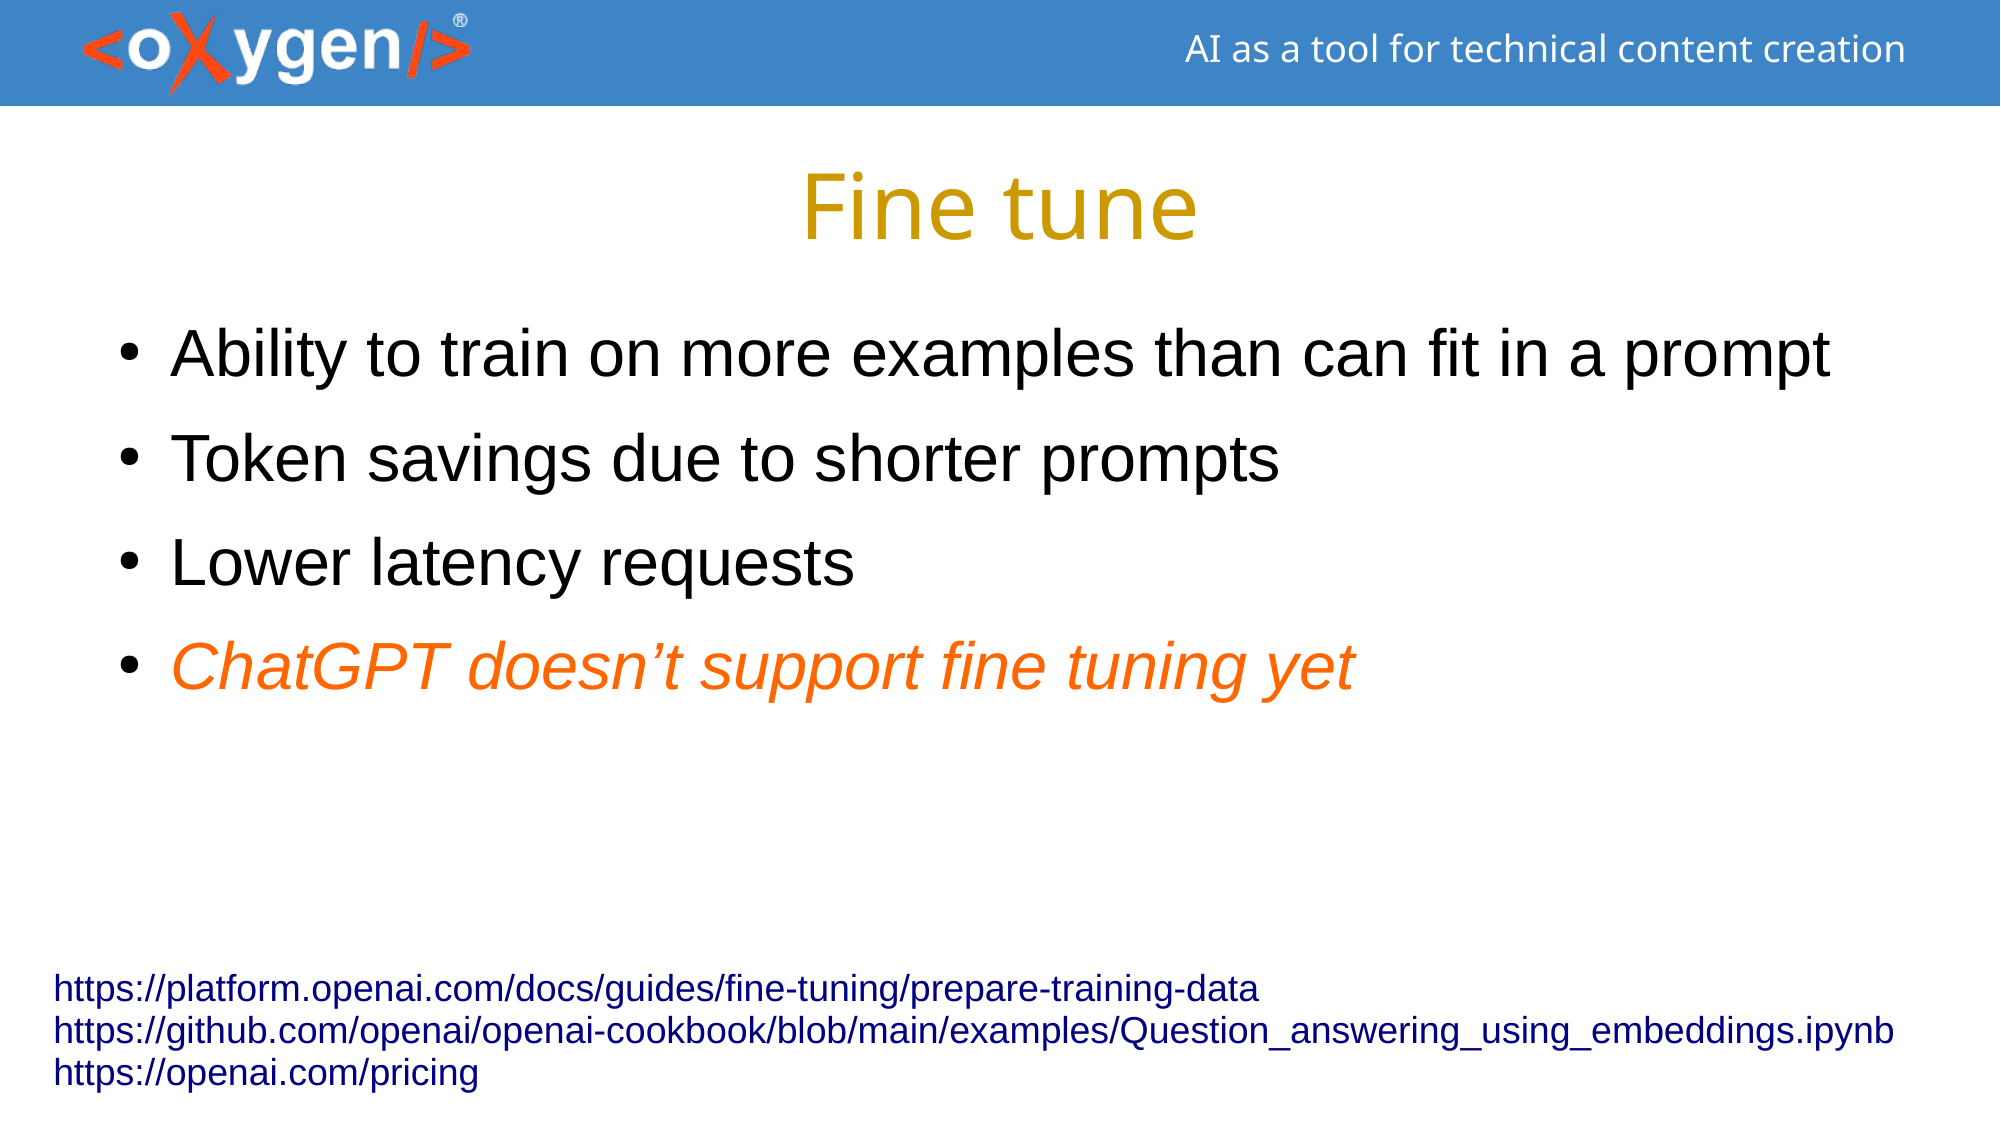

# Fine tune
Ability to train on more examples than can fit in a prompt
Token savings due to shorter prompts
Lower latency requests
ChatGPT doesn’t support fine tuning yet
https://platform.openai.com/docs/guides/fine-tuning/prepare-training-data
https://github.com/openai/openai-cookbook/blob/main/examples/Question_answering_using_embeddings.ipynb
https://openai.com/pricing